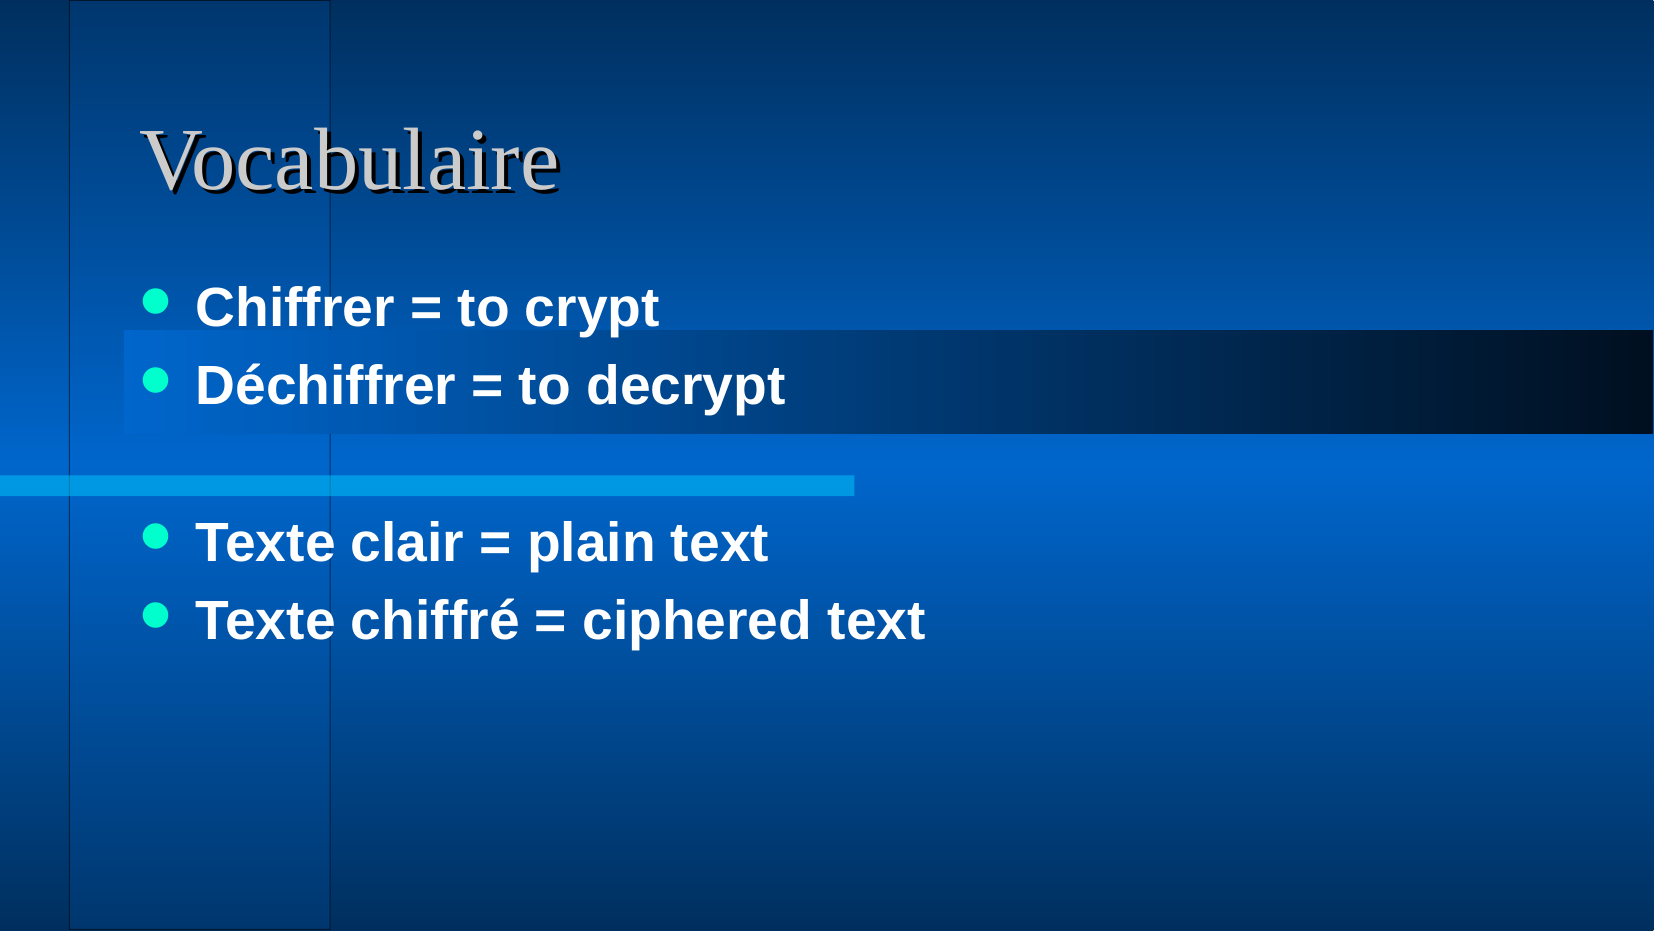

# Vocabulaire
Chiffrer = to crypt
Déchiffrer = to decrypt
Texte clair = plain text
Texte chiffré = ciphered text